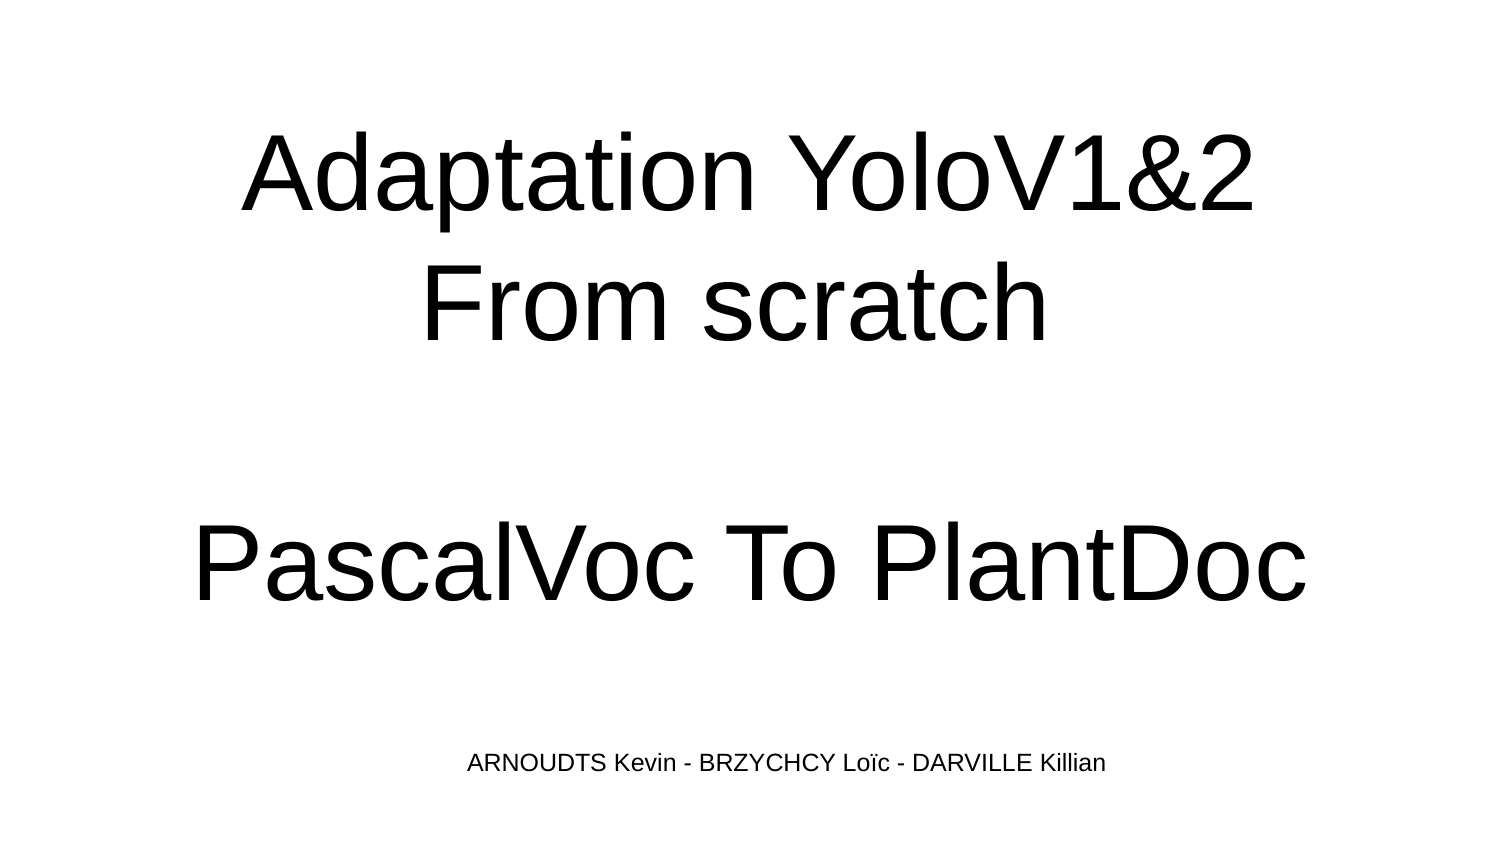

# Adaptation YoloV1&2 From scratch PascalVoc To PlantDoc
ARNOUDTS Kevin - BRZYCHCY Loïc - DARVILLE Killian